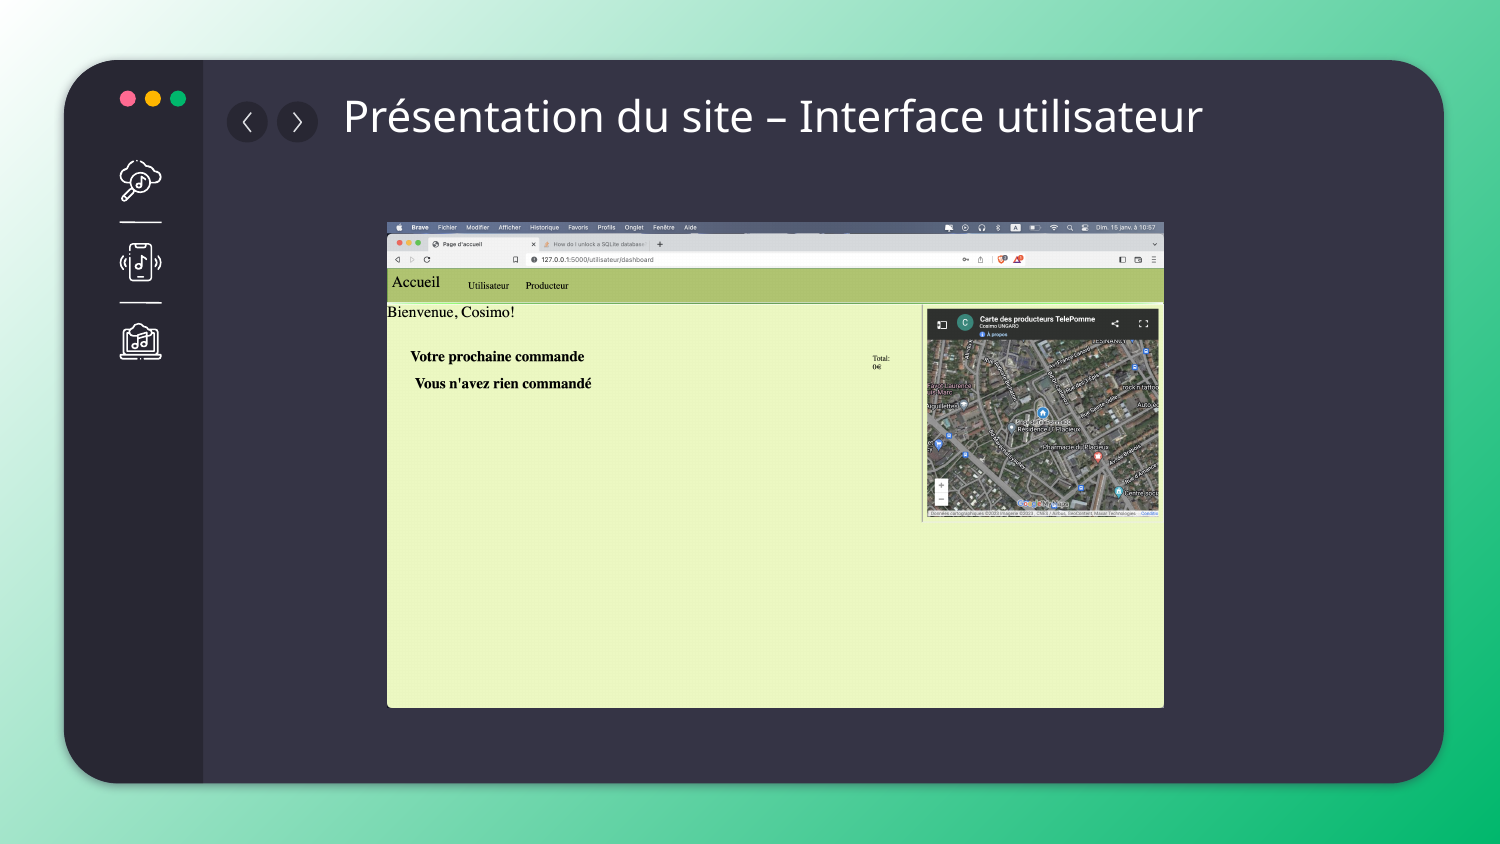

# Présentation du site – Interface utilisateur